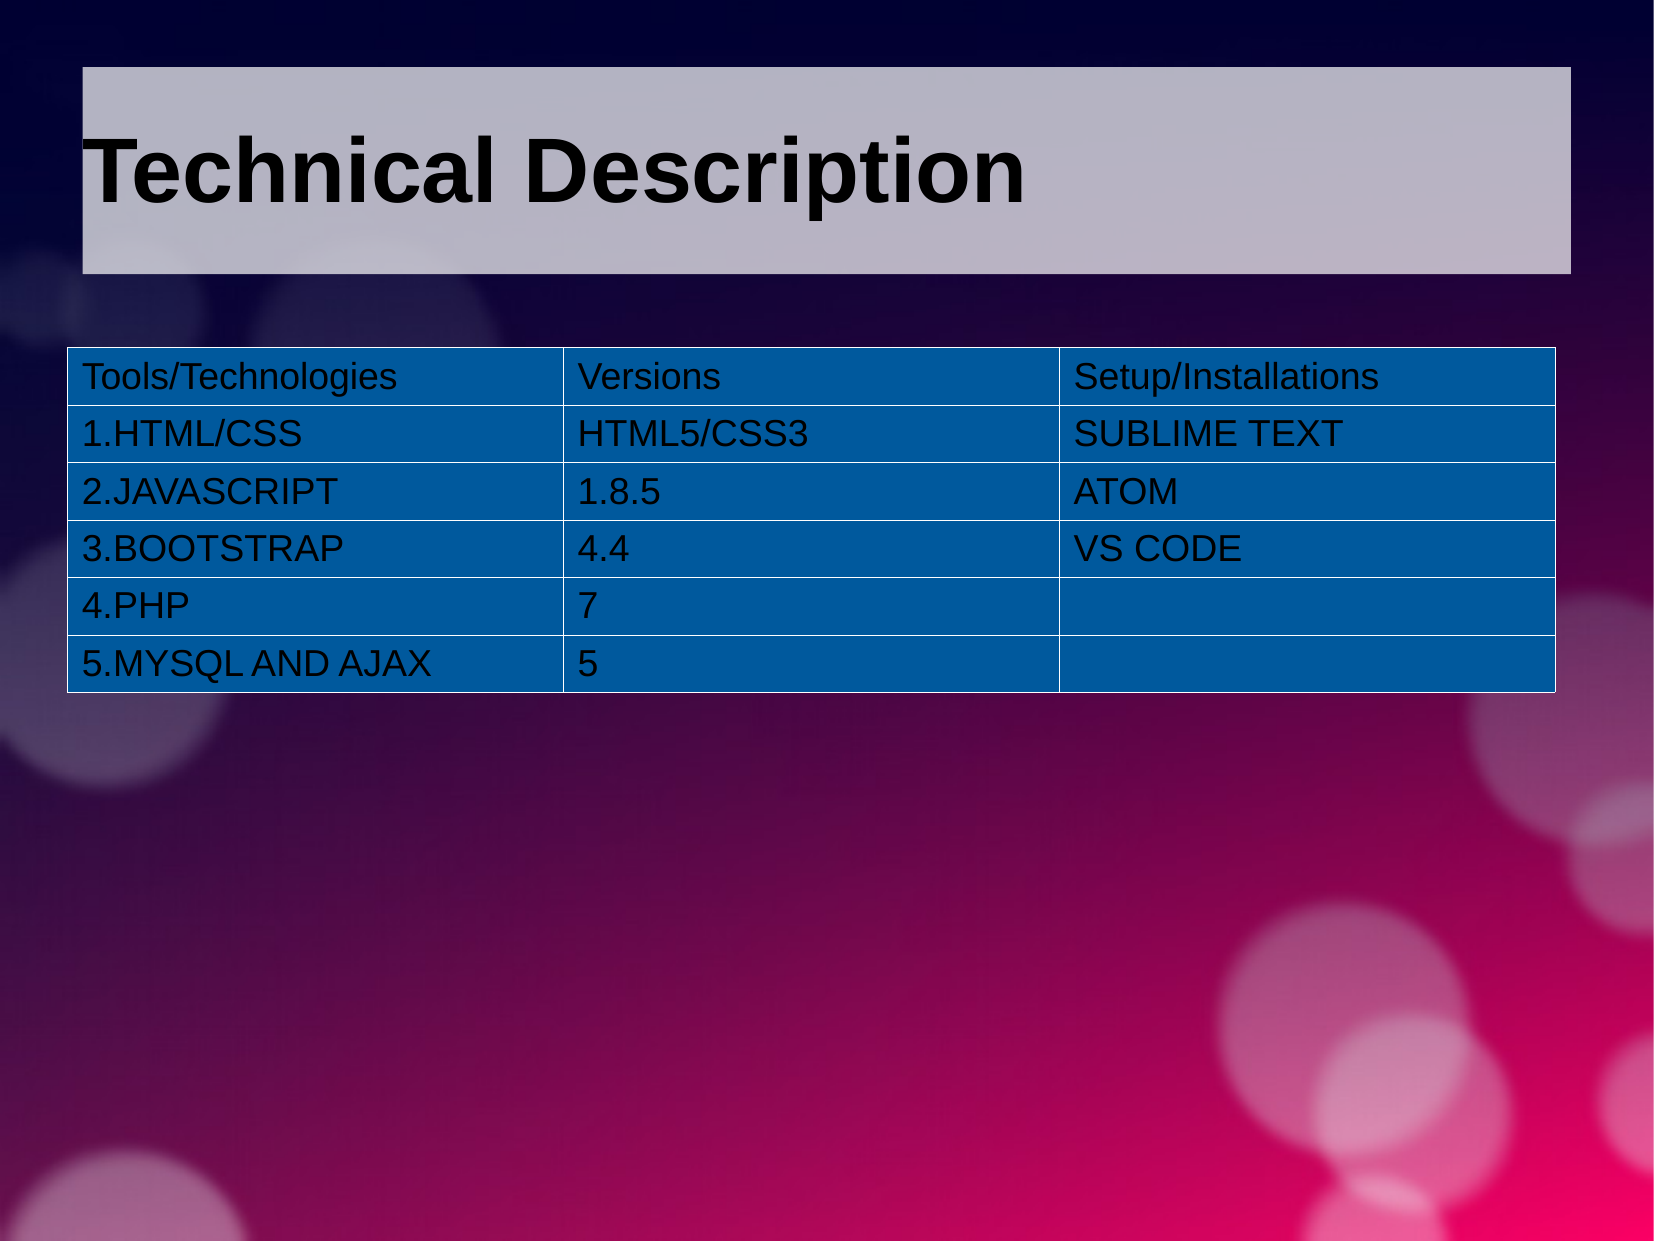

# Technical Description
| Tools/Technologies | Versions | Setup/Installations |
| --- | --- | --- |
| 1.HTML/CSS | HTML5/CSS3 | SUBLIME TEXT |
| 2.JAVASCRIPT | 1.8.5 | ATOM |
| 3.BOOTSTRAP | 4.4 | VS CODE |
| 4.PHP | 7 | |
| 5.MYSQL AND AJAX | 5 | |